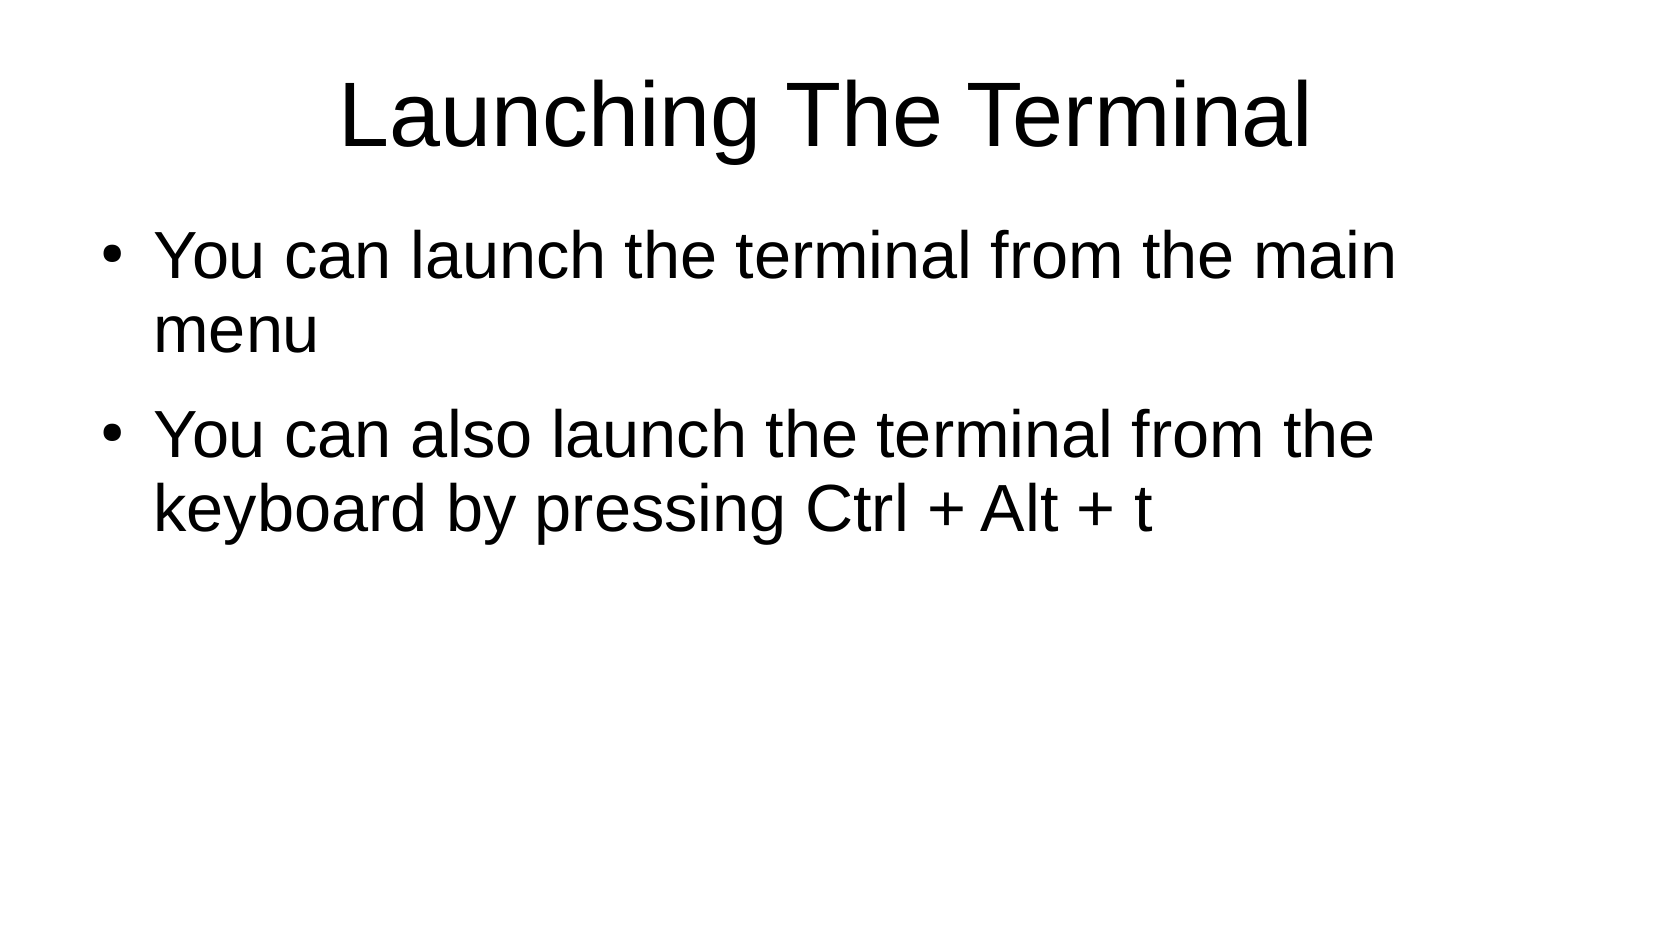

# Launching The Terminal
You can launch the terminal from the main menu
You can also launch the terminal from the keyboard by pressing Ctrl + Alt + t